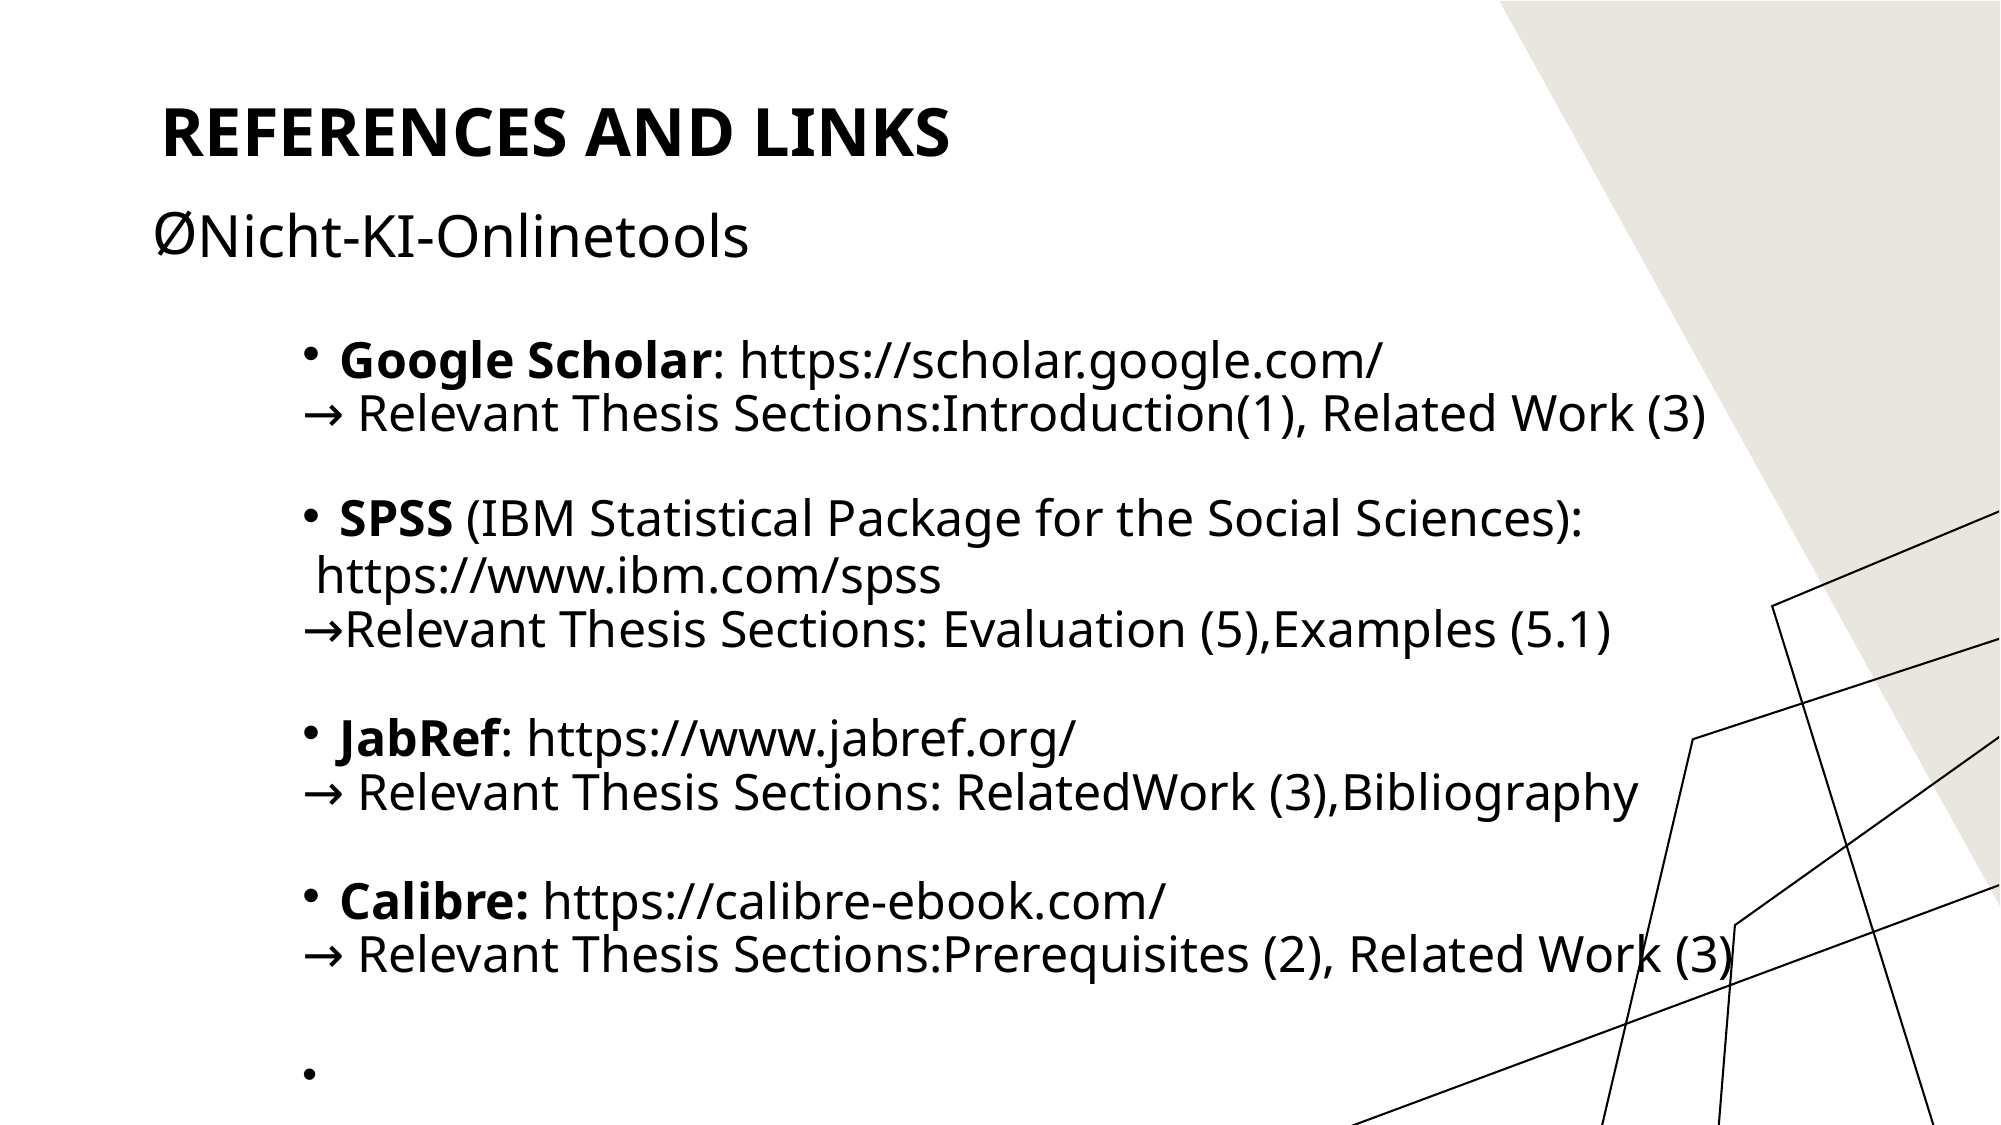

# REFERENCES AND LINKS
Nicht-KI-Onlinetools
Google Scholar: https://scholar.google.com/
→ Relevant Thesis Sections:Introduction(1), Related Work (3)
SPSS (IBM Statistical Package for the Social Sciences):
 https://www.ibm.com/spss
→Relevant Thesis Sections: Evaluation (5),Examples (5.1)
JabRef: https://www.jabref.org/
→ Relevant Thesis Sections: RelatedWork (3),Bibliography
Calibre: https://calibre-ebook.com/
→ Relevant Thesis Sections:Prerequisites (2), Related Work (3)